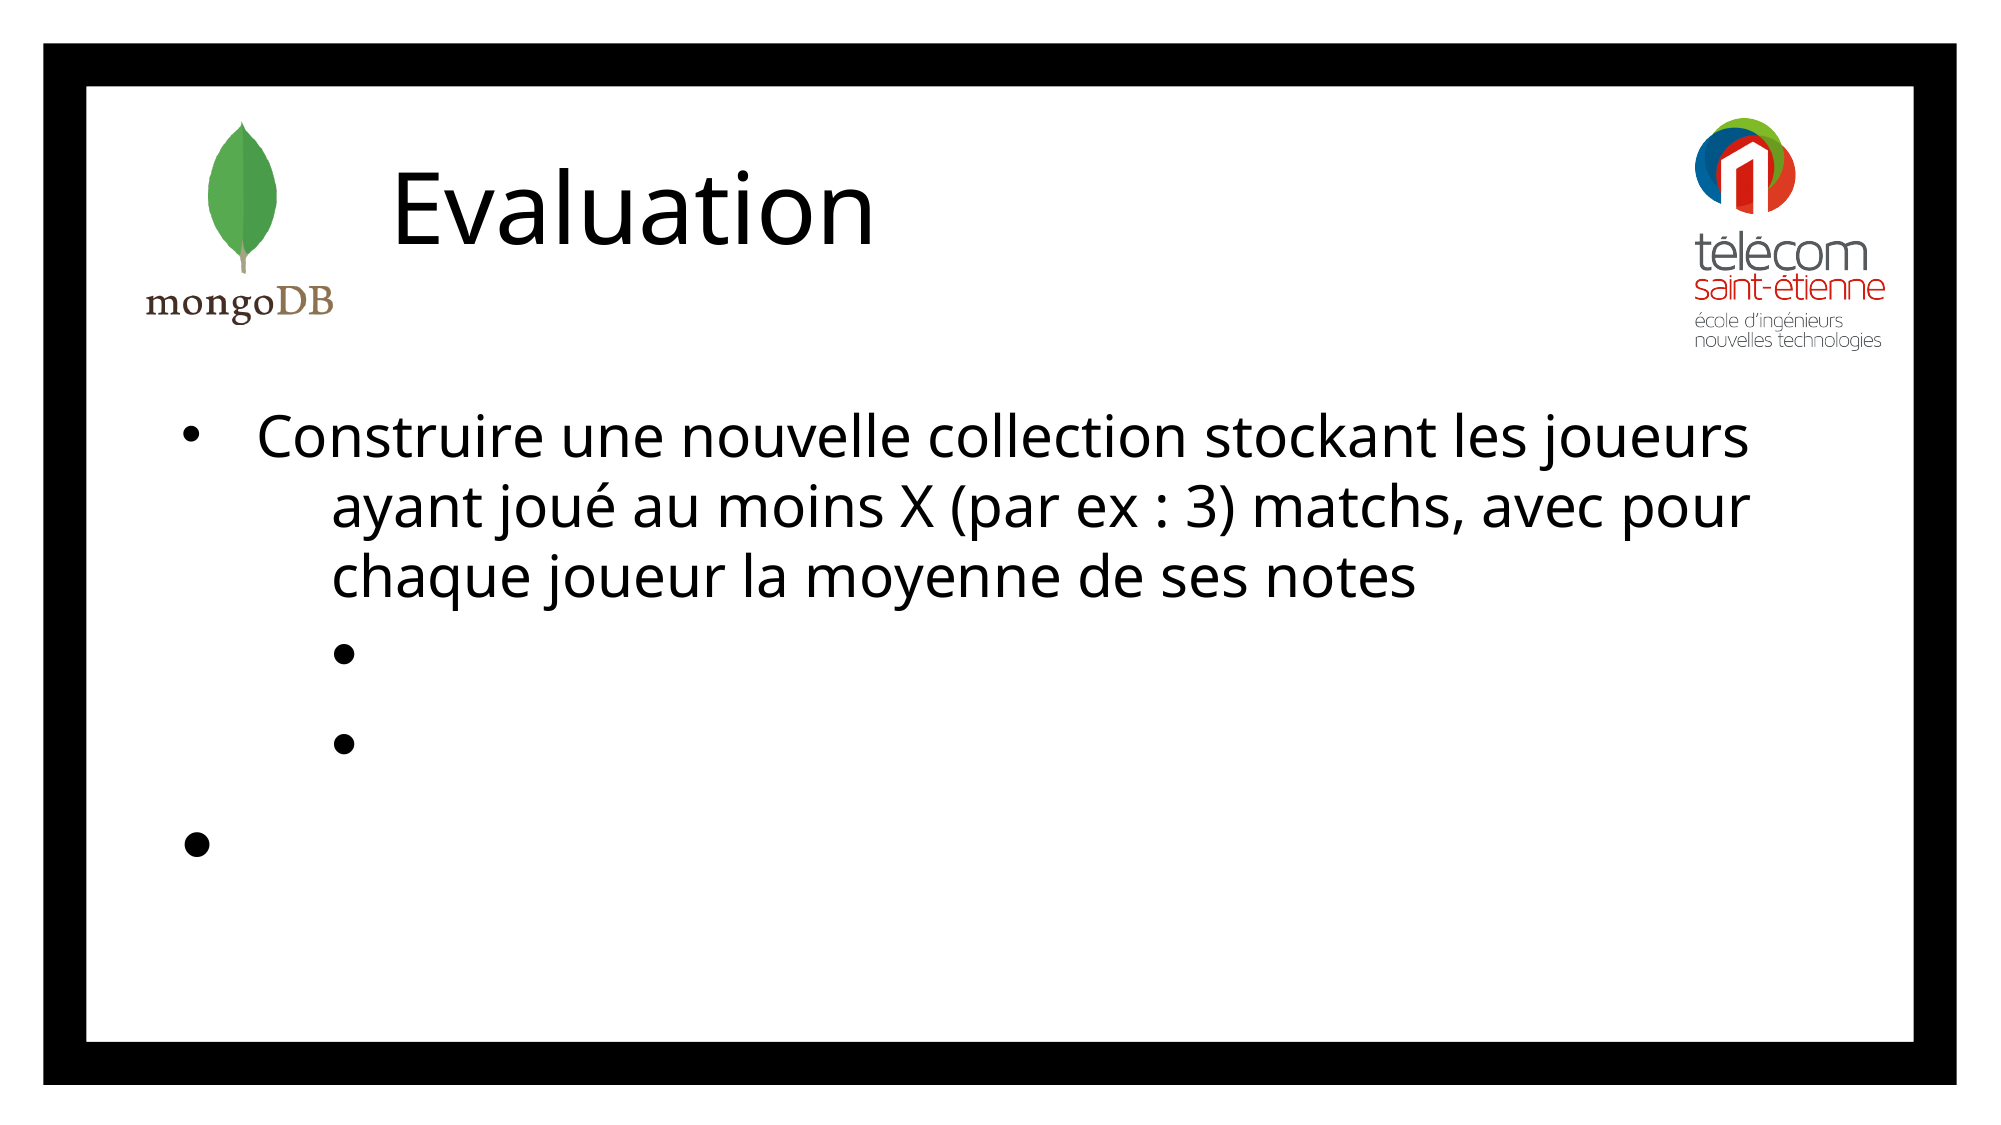

# Evaluation
Construire une nouvelle collection stockant les joueurs ayant joué au moins X (par ex : 3) matchs, avec pour chaque joueur la moyenne de ses notes